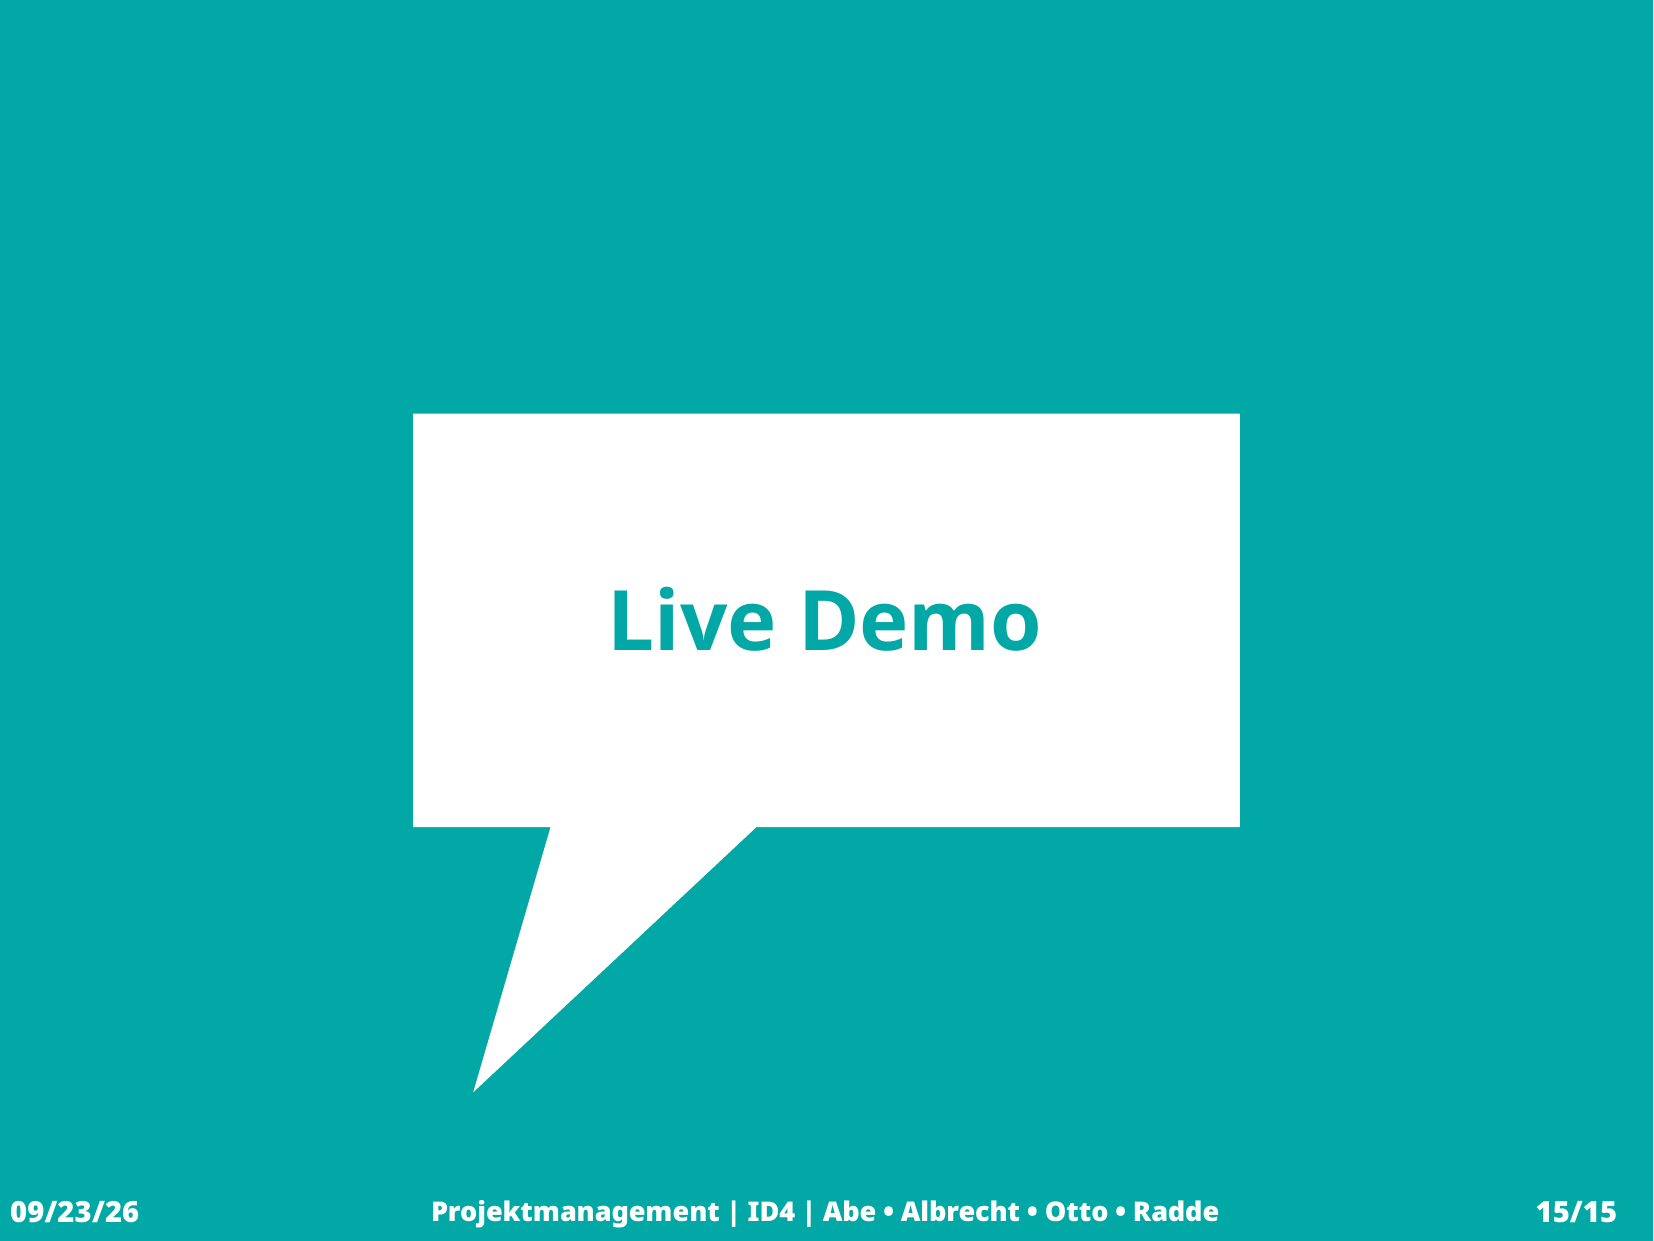

#
Live Demo
Projektmanagement | ID4 | Abe • Albrecht • Otto • Radde
15